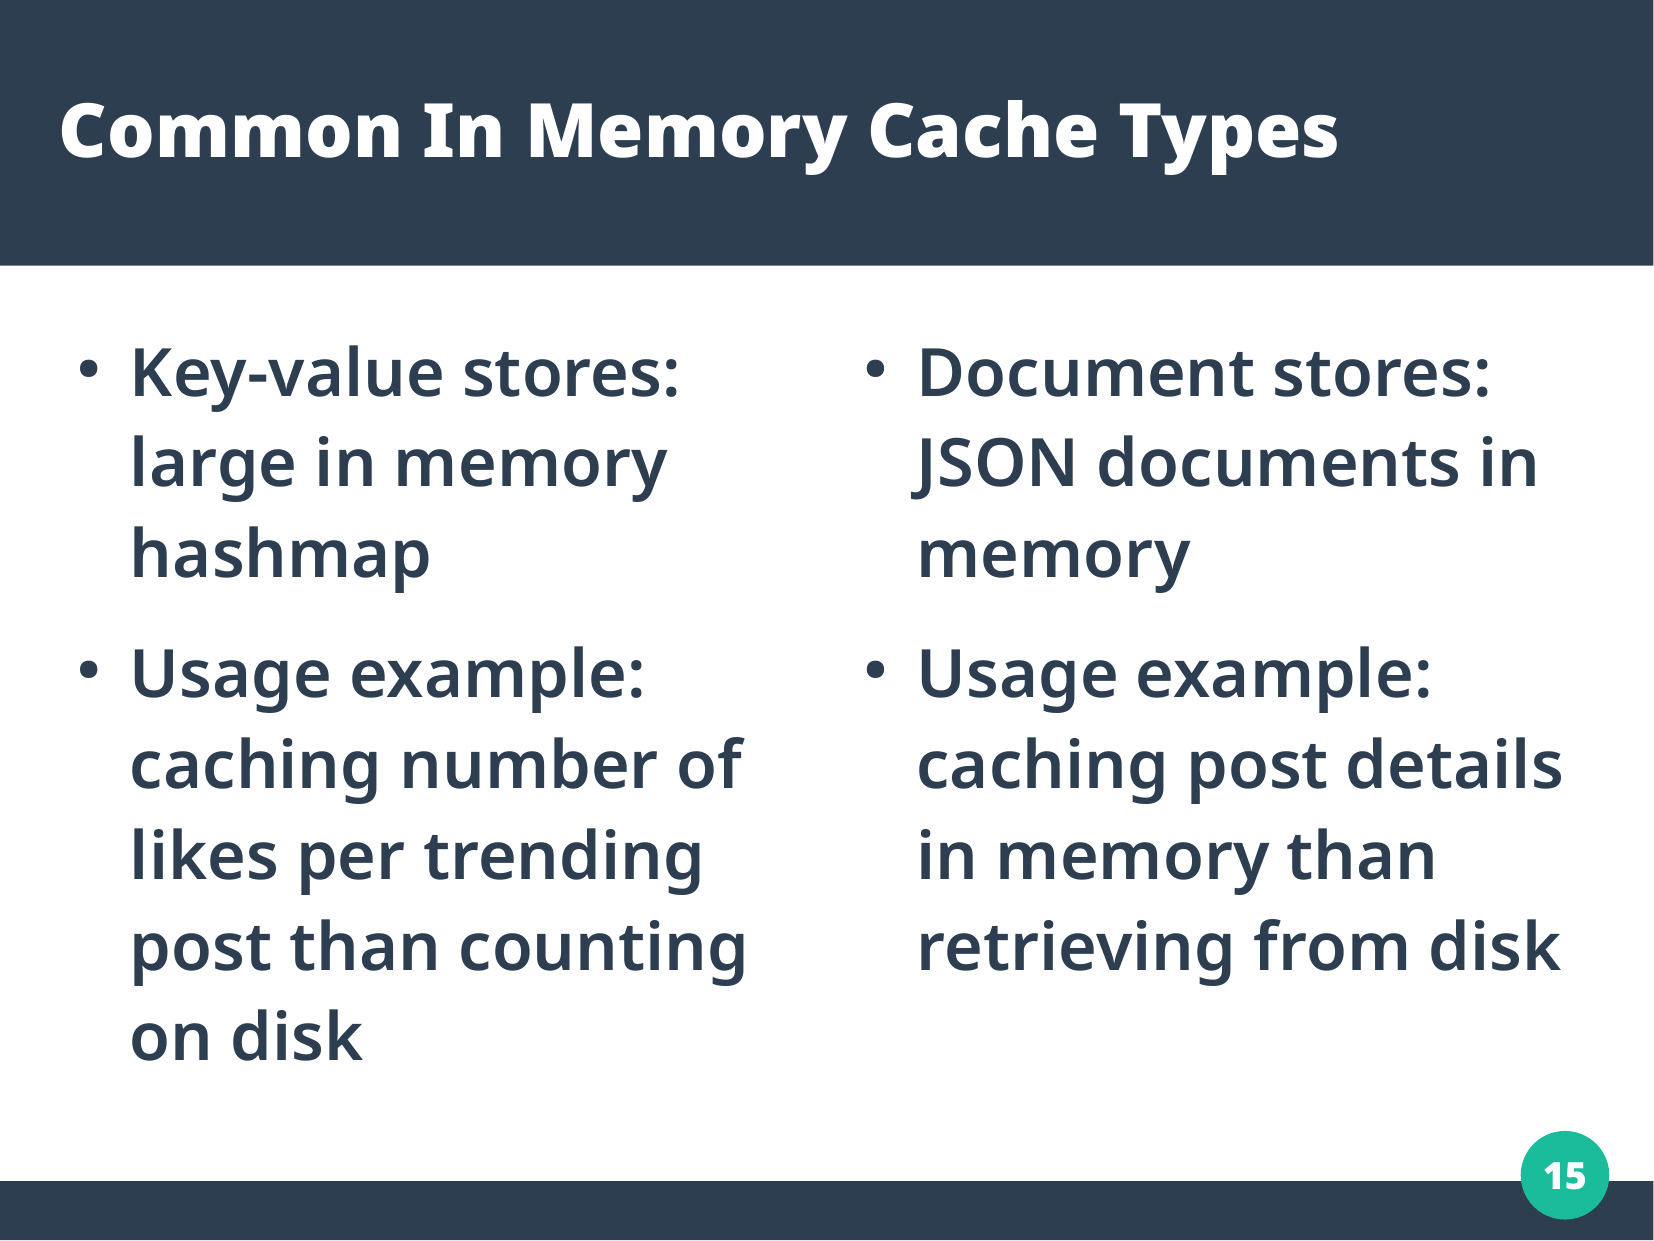

# Common In Memory Cache Types
Key-value stores: large in memory hashmap
Usage example: caching number of likes per trending post than counting on disk
Document stores: JSON documents in memory
Usage example: caching post details in memory than retrieving from disk
15